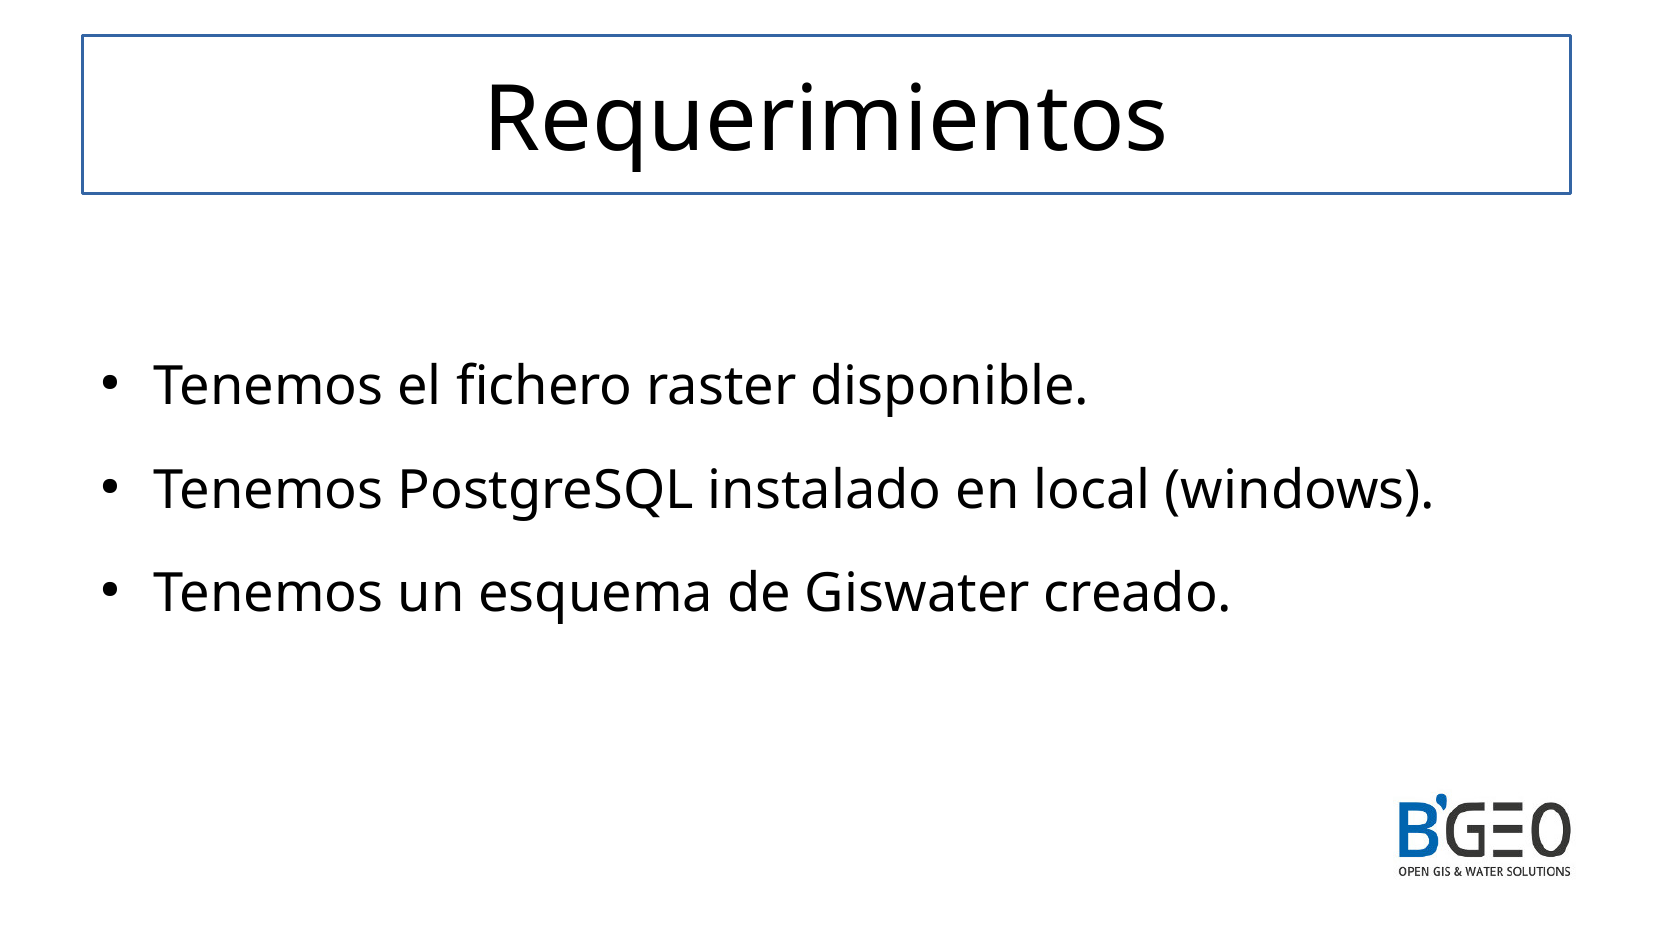

# Requerimientos
Tenemos el fichero raster disponible.
Tenemos PostgreSQL instalado en local (windows).
Tenemos un esquema de Giswater creado.